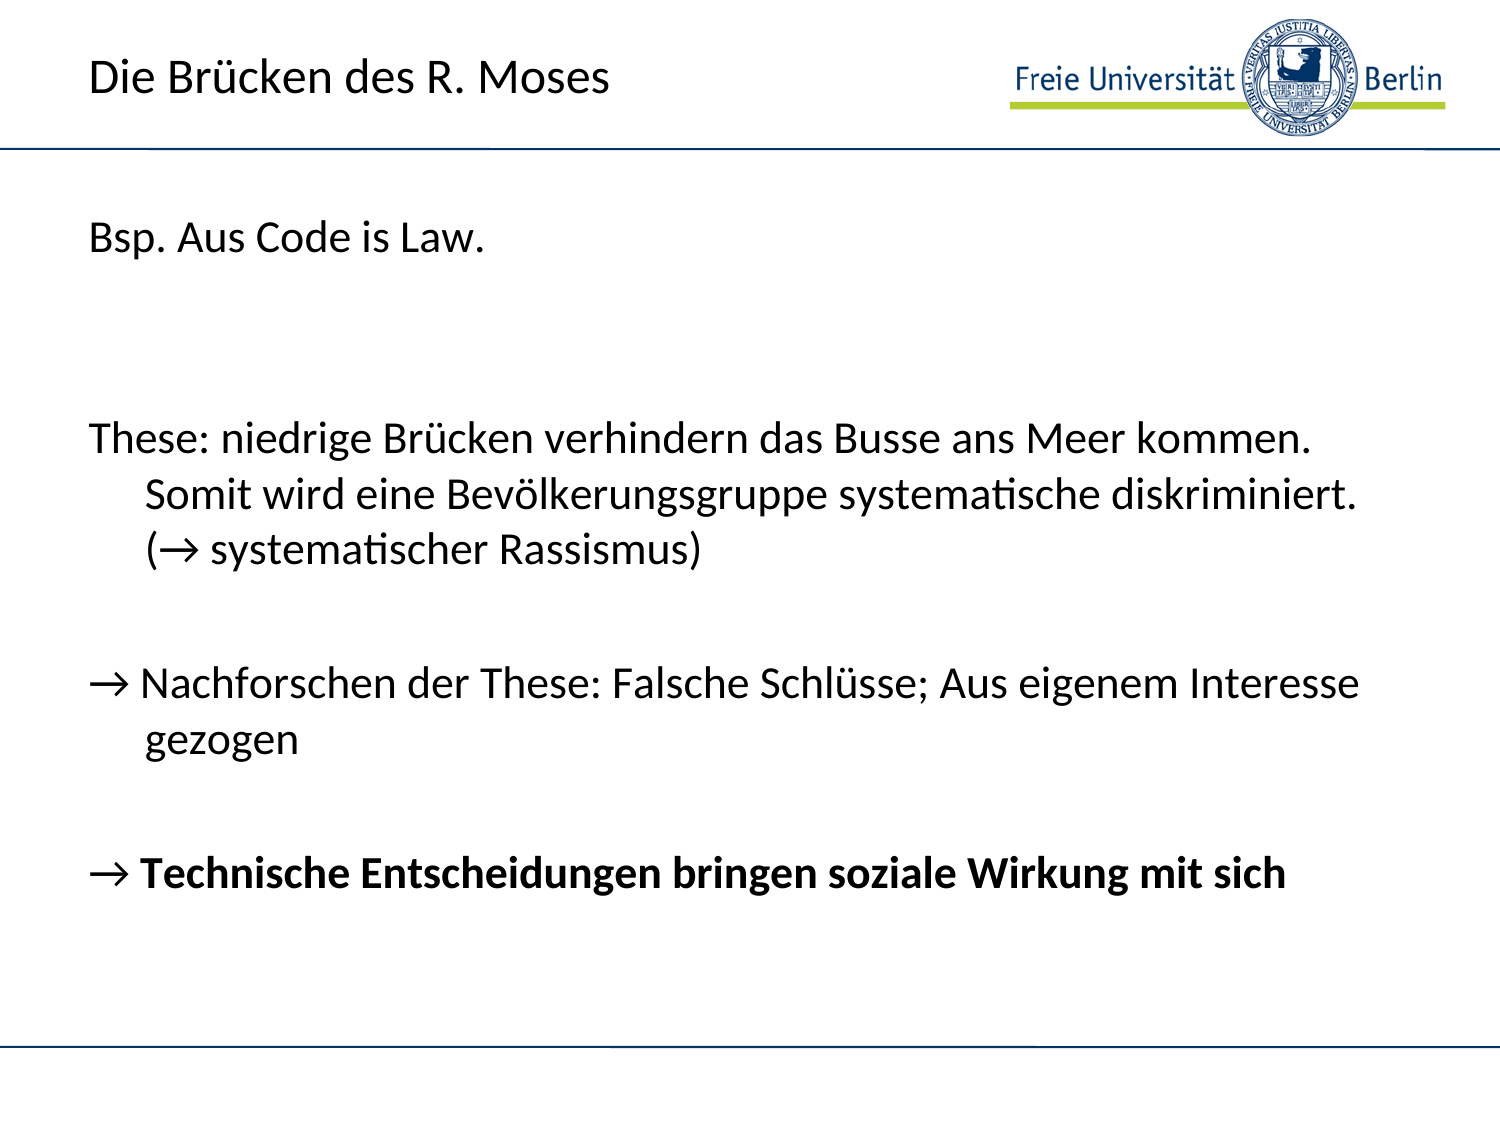

# Die Brücken des R. Moses
Bsp. Aus Code is Law.
These: niedrige Brücken verhindern das Busse ans Meer kommen. Somit wird eine Bevölkerungsgruppe systematische diskriminiert. (→ systematischer Rassismus)
→ Nachforschen der These: Falsche Schlüsse; Aus eigenem Interesse gezogen
→ Technische Entscheidungen bringen soziale Wirkung mit sich